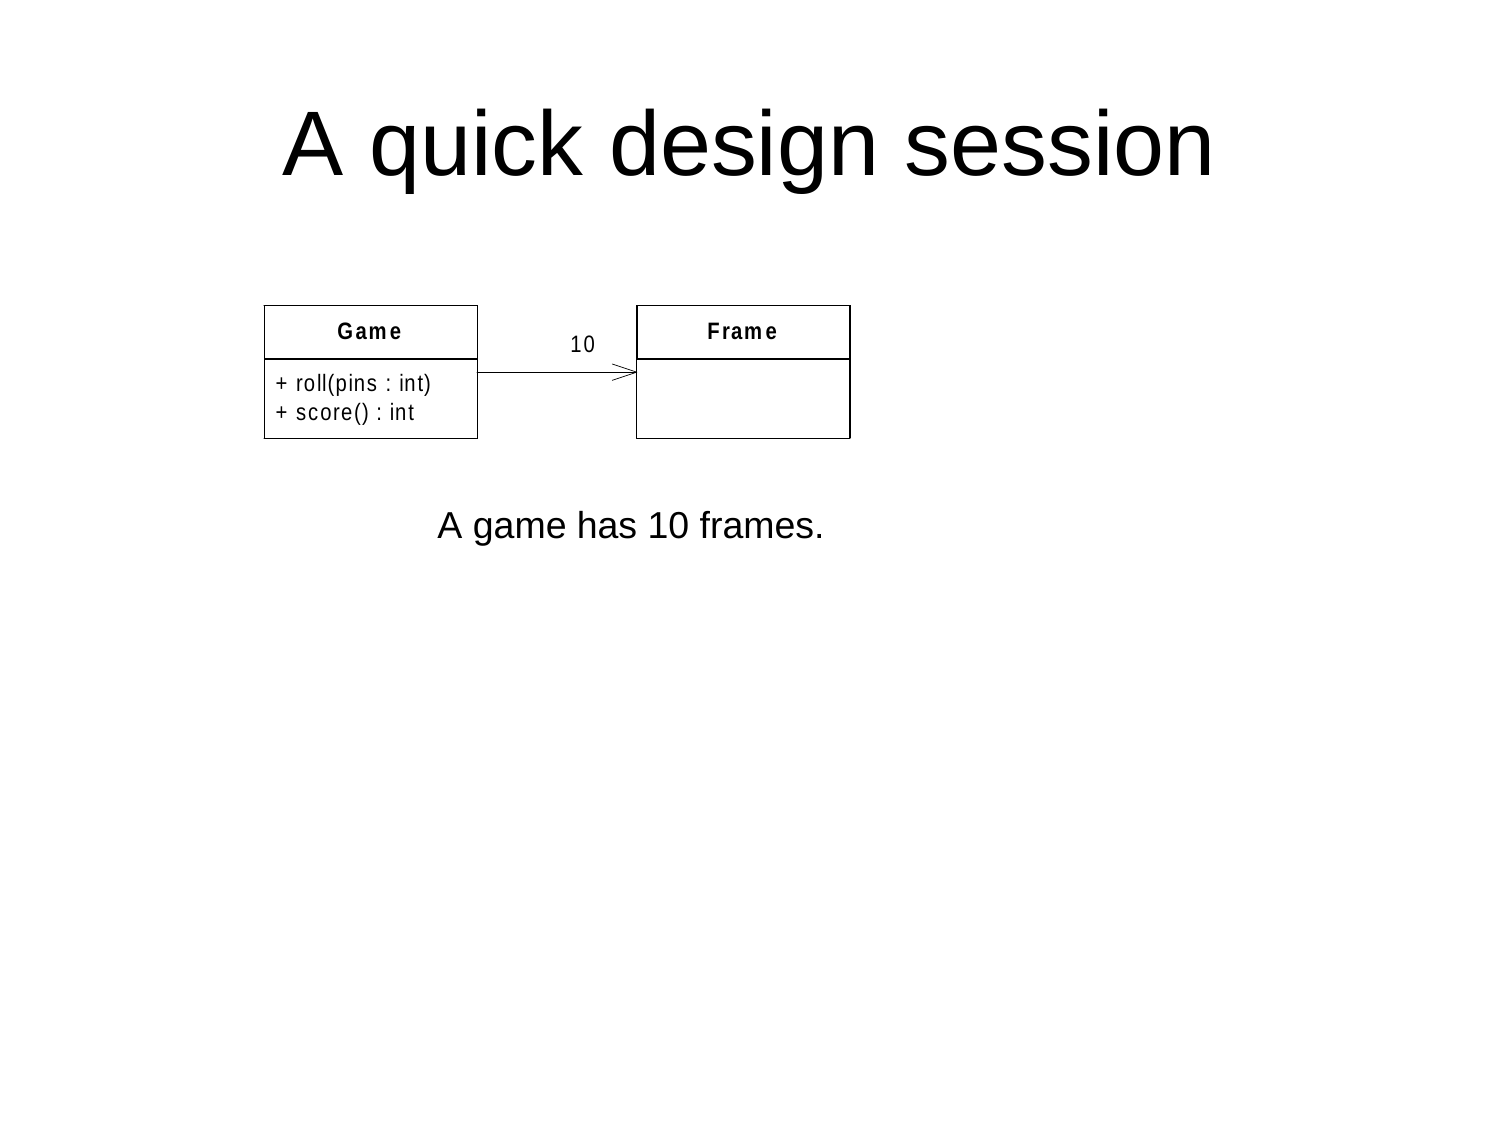

# A quick design session
A game has 10 frames.